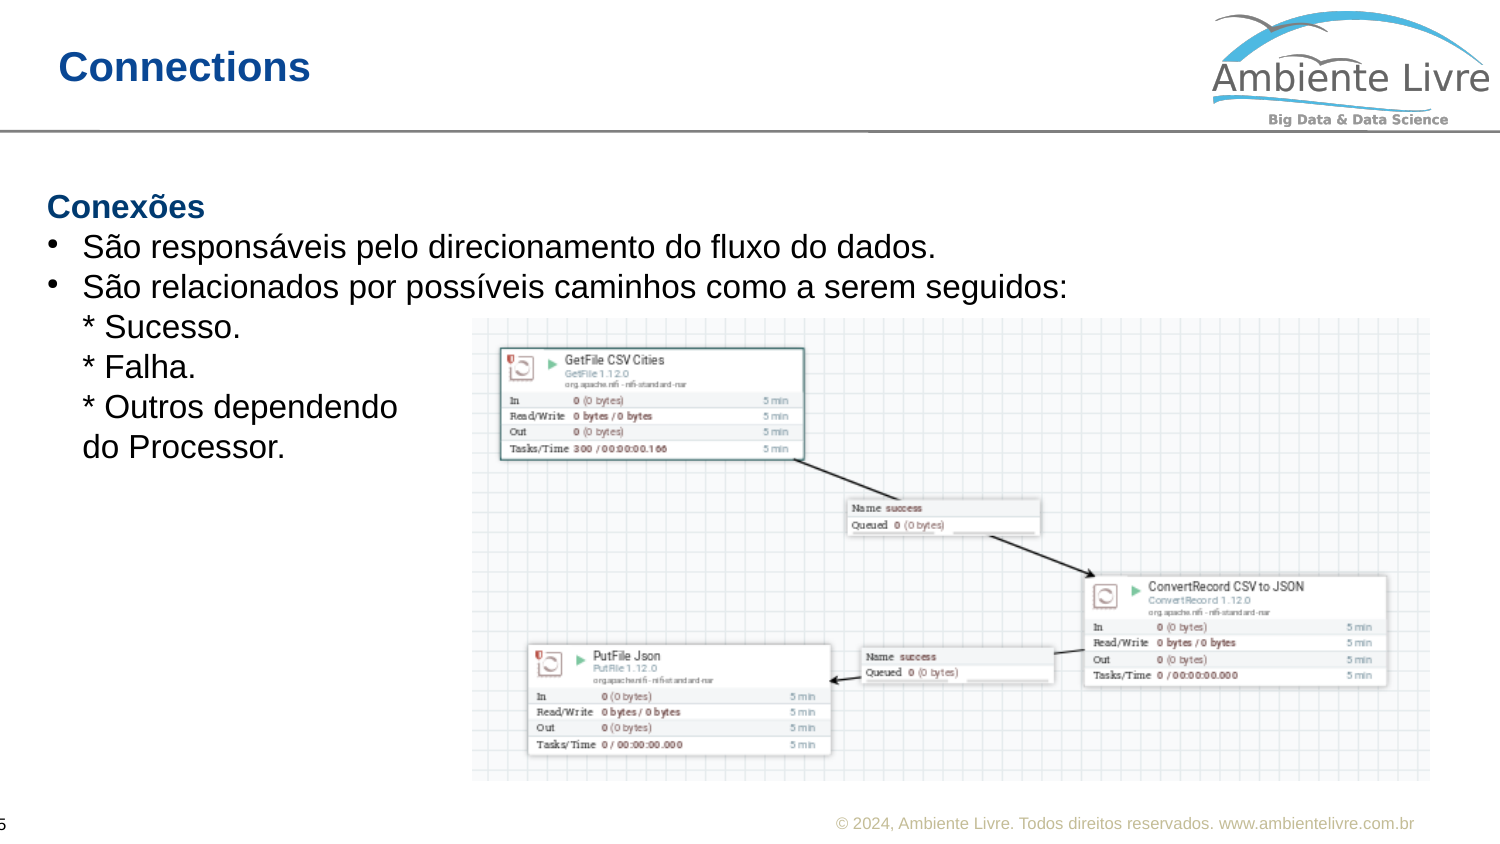

# Connections
Conexões
São responsáveis pelo direcionamento do fluxo do dados.
São relacionados por possíveis caminhos como a serem seguidos:
* Sucesso.
* Falha.
* Outros dependendo
do Processor.